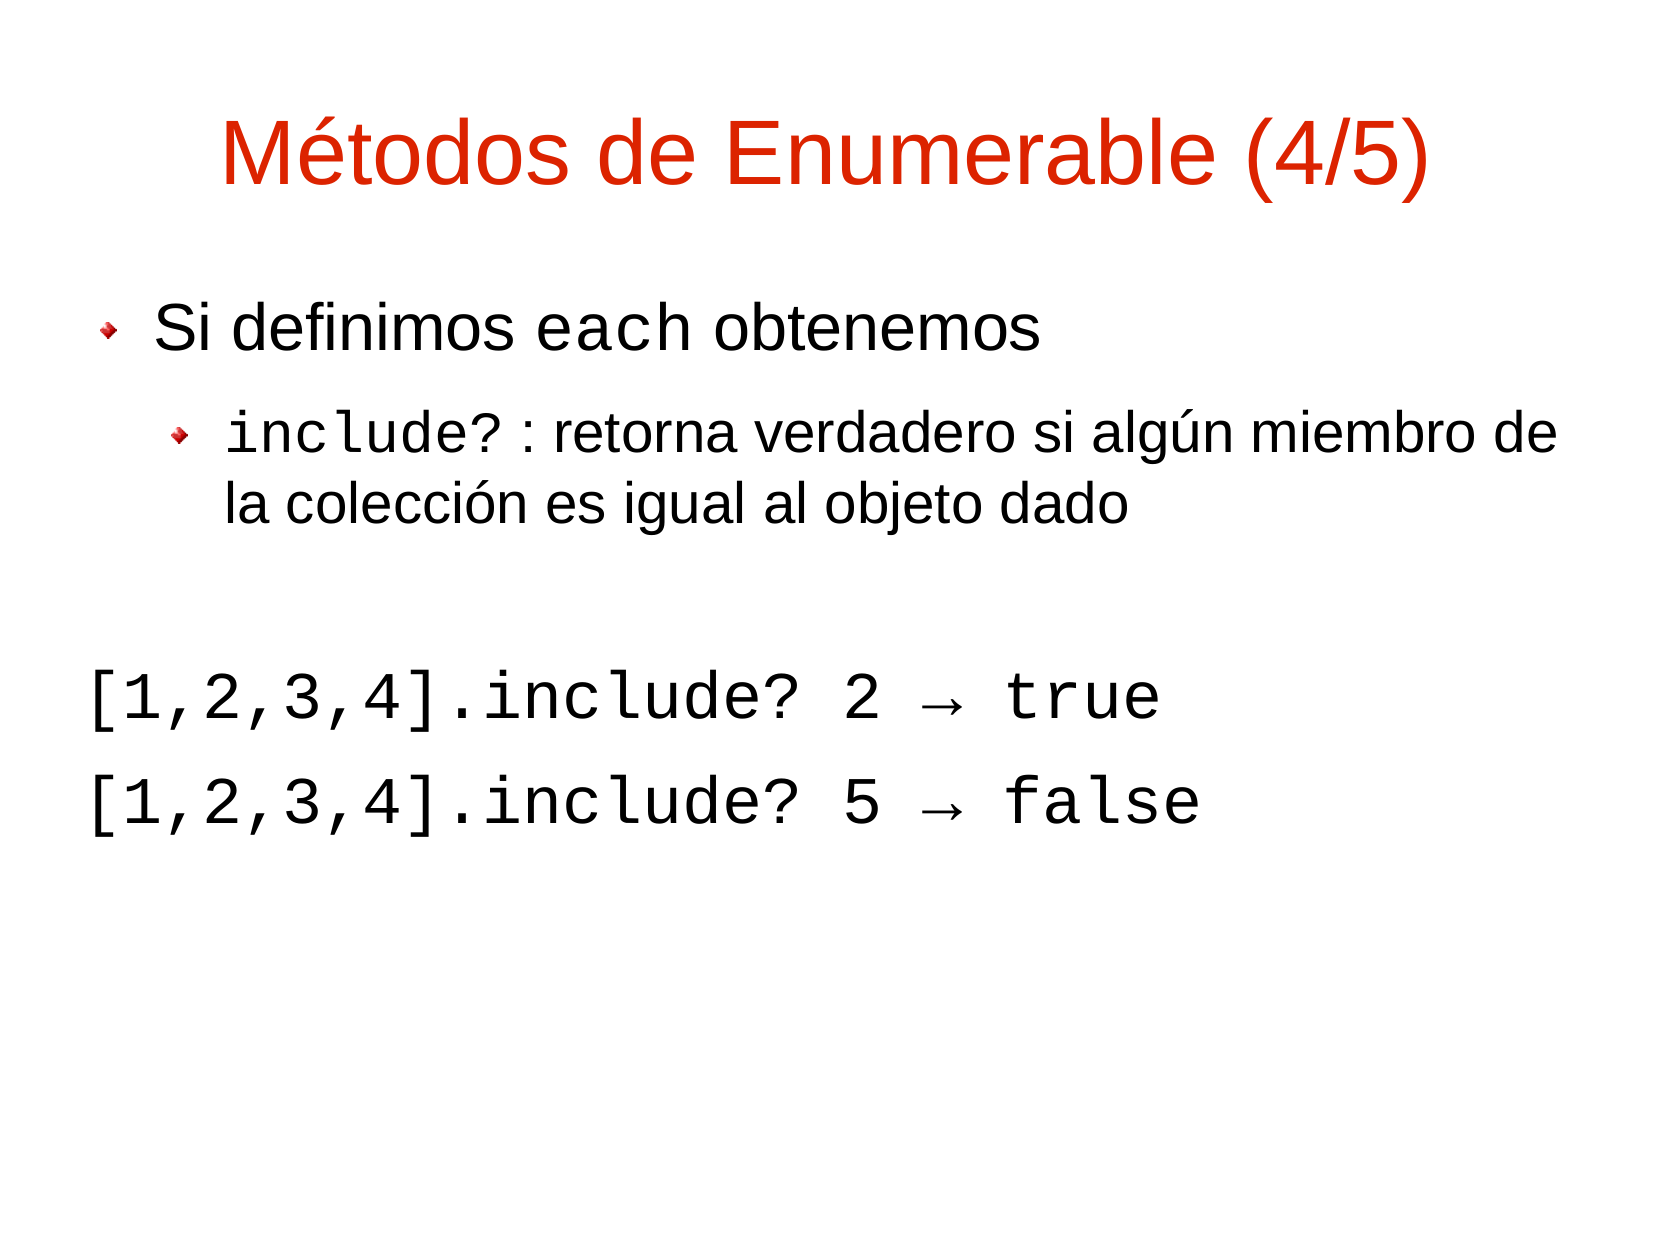

# Métodos de Enumerable (4/5)
Si definimos each obtenemos
include? : retorna verdadero si algún miembro de la colección es igual al objeto dado
[1,2,3,4].include? 2 → true
[1,2,3,4].include? 5 → false